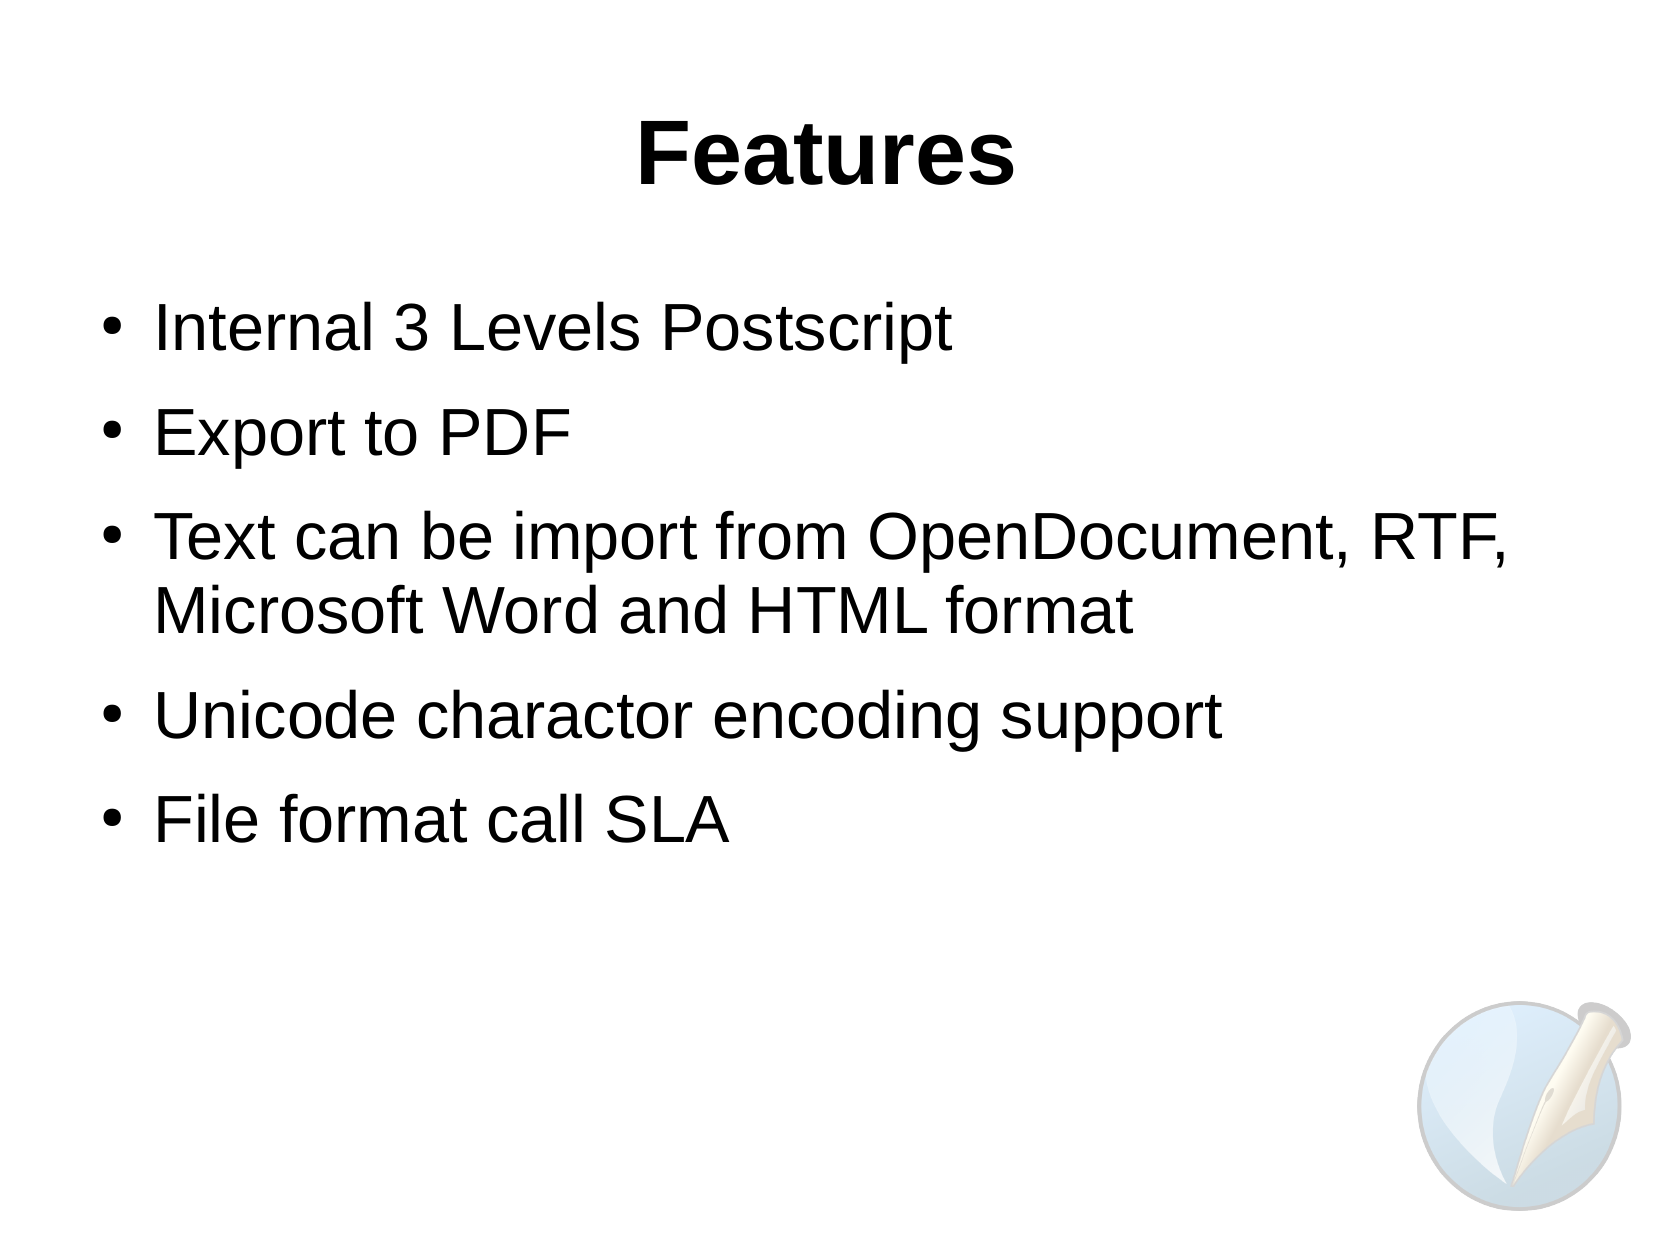

# Features
Internal 3 Levels Postscript
Export to PDF
Text can be import from OpenDocument, RTF, Microsoft Word and HTML format
Unicode charactor encoding support
File format call SLA